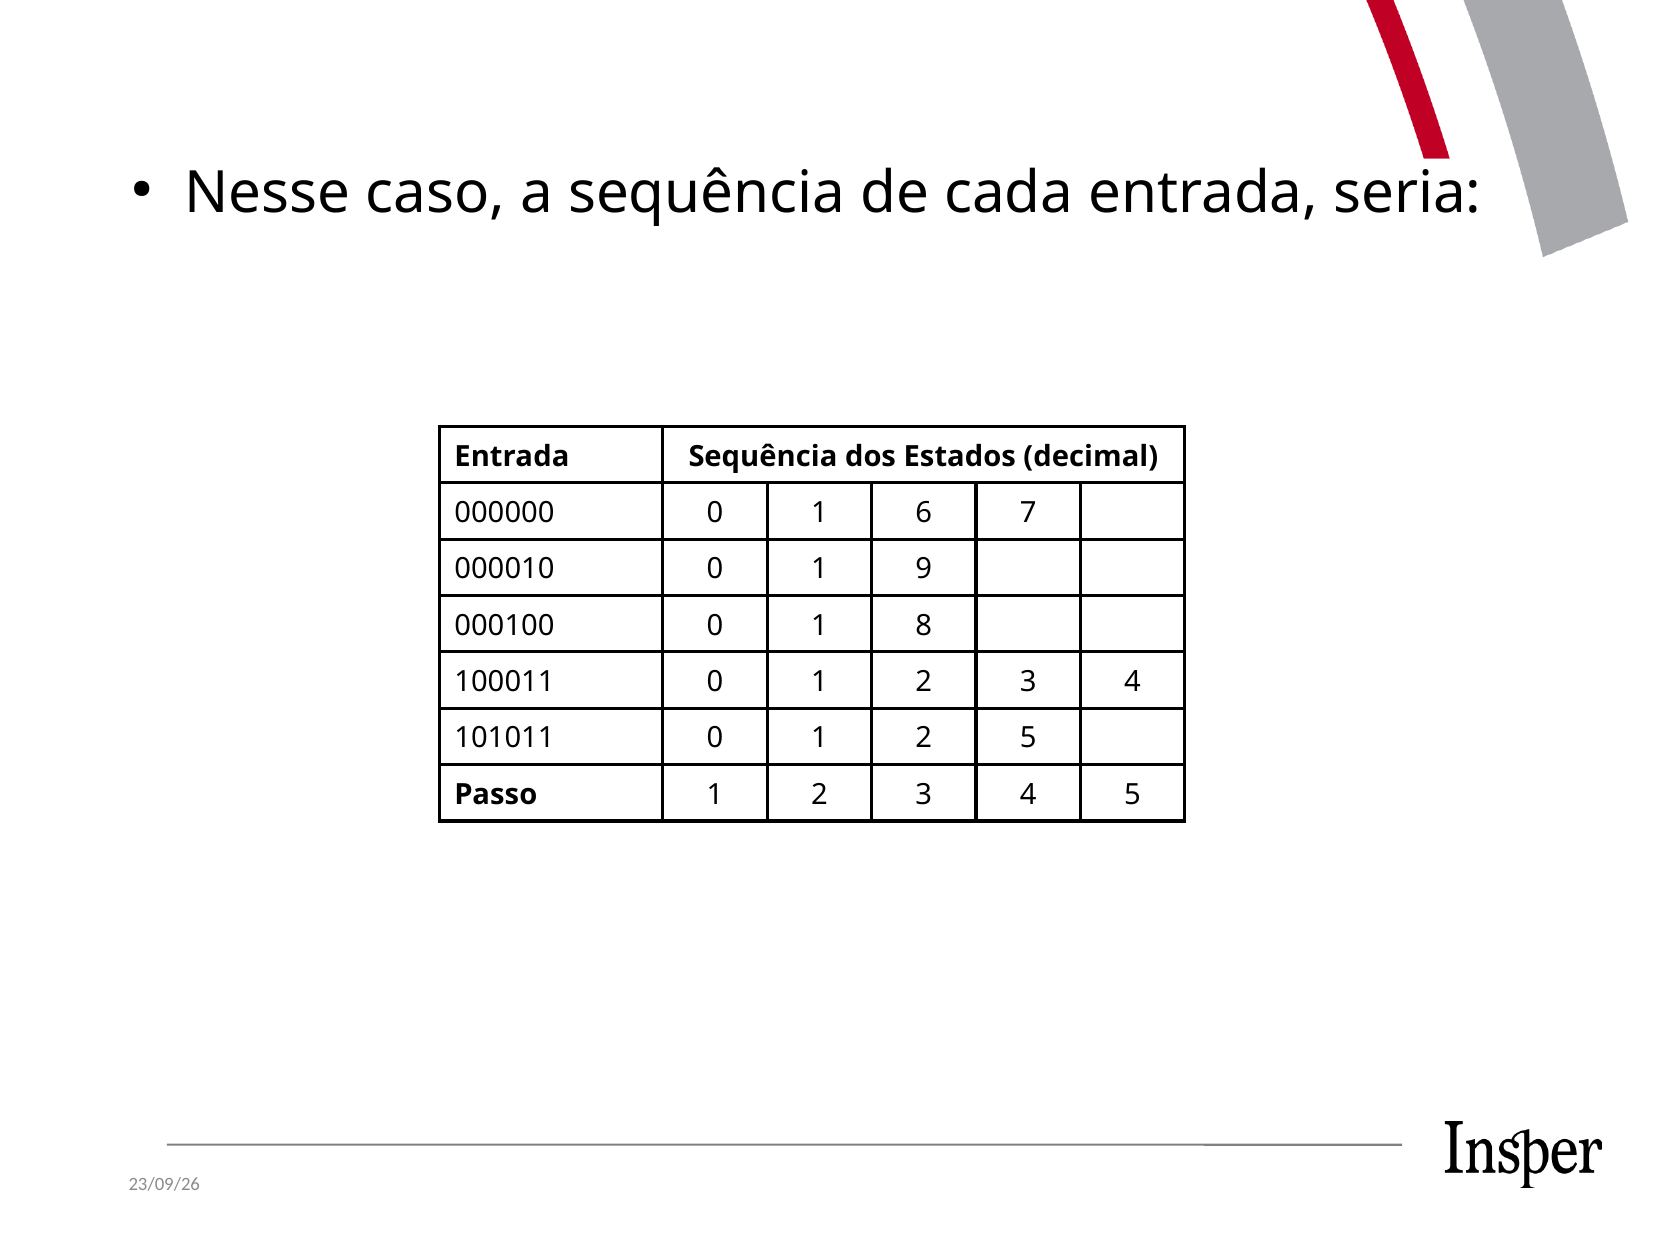

# Nesse caso, a sequência de cada entrada, seria:
| Entrada | Sequência dos Estados (decimal) | | | | |
| --- | --- | --- | --- | --- | --- |
| 000000 | 0 | 1 | 6 | 7 | |
| 000010 | 0 | 1 | 9 | | |
| 000100 | 0 | 1 | 8 | | |
| 100011 | 0 | 1 | 2 | 3 | 4 |
| 101011 | 0 | 1 | 2 | 5 | |
| Passo | 1 | 2 | 3 | 4 | 5 |